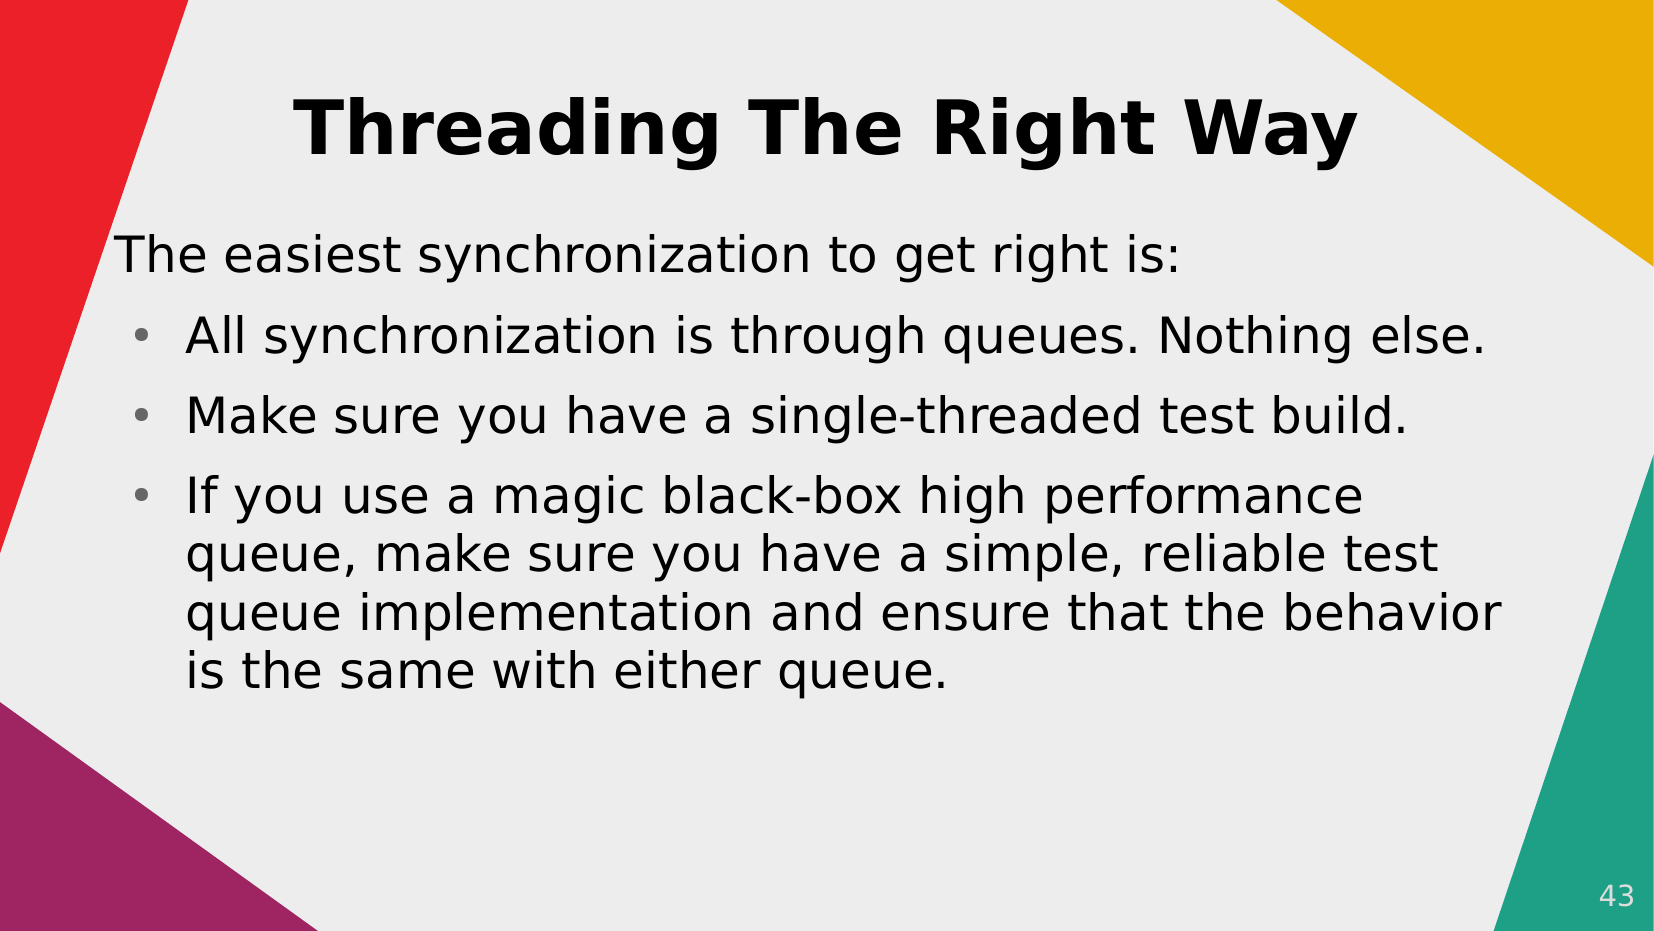

# Threading The Right Way
The easiest synchronization to get right is:
All synchronization is through queues. Nothing else.
Make sure you have a single-threaded test build.
If you use a magic black-box high performance queue, make sure you have a simple, reliable test queue implementation and ensure that the behavior is the same with either queue.
43